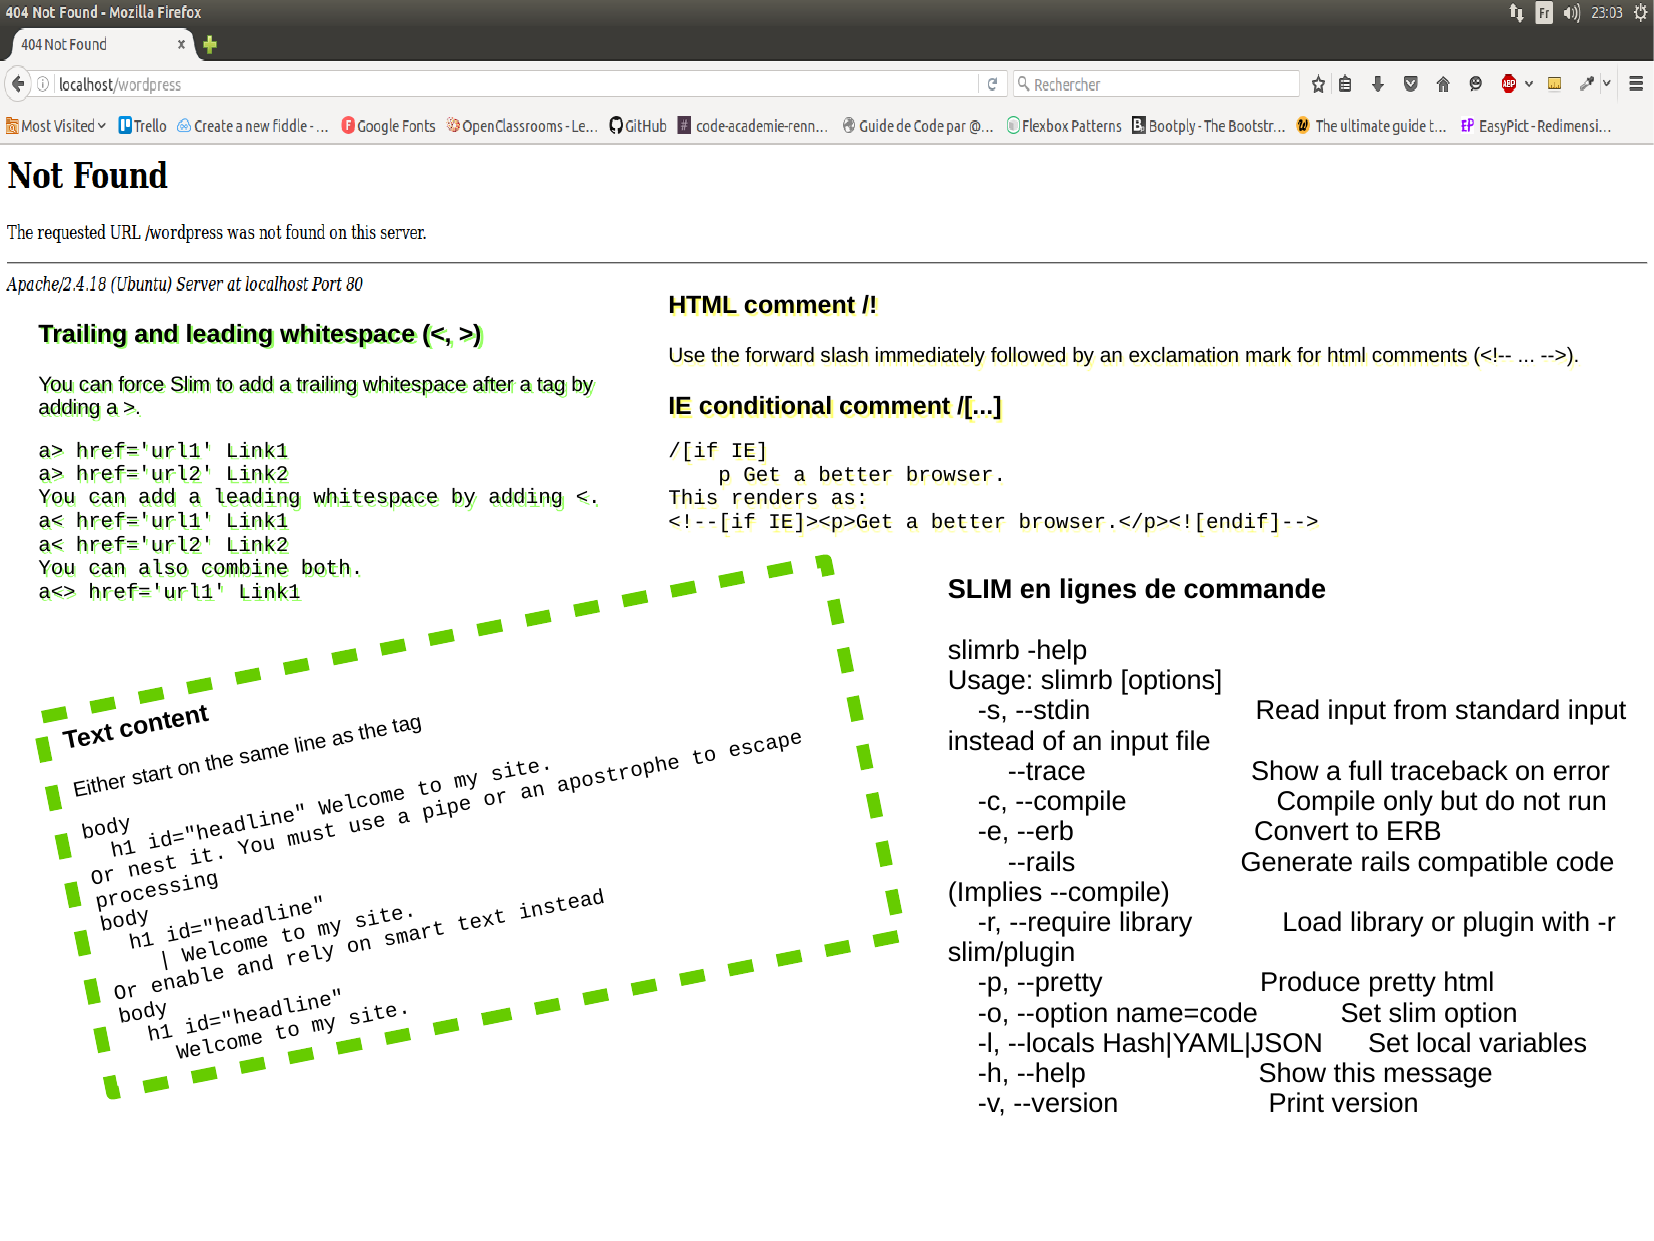

#
HTML comment /!
Use the forward slash immediately followed by an exclamation mark for html comments (<!-- ... -->).
IE conditional comment /[...]
/[if IE]
 p Get a better browser.
This renders as:
<!--[if IE]><p>Get a better browser.</p><![endif]-->
Trailing and leading whitespace (<, >)
You can force Slim to add a trailing whitespace after a tag by adding a >.
a> href='url1' Link1
a> href='url2' Link2
You can add a leading whitespace by adding <.
a< href='url1' Link1
a< href='url2' Link2
You can also combine both.
a<> href='url1' Link1
SLIM en lignes de commande
slimrb -help
Usage: slimrb [options]
 -s, --stdin Read input from standard input instead of an input file
 --trace Show a full traceback on error
 -c, --compile Compile only but do not run
 -e, --erb Convert to ERB
 --rails Generate rails compatible code (Implies --compile)
 -r, --require library Load library or plugin with -r slim/plugin
 -p, --pretty Produce pretty html
 -o, --option name=code Set slim option
 -l, --locals Hash|YAML|JSON Set local variables
 -h, --help Show this message
 -v, --version Print version
Text content
Either start on the same line as the tag
body
 h1 id="headline" Welcome to my site.
Or nest it. You must use a pipe or an apostrophe to escape processing
body
 h1 id="headline"
 | Welcome to my site.
Or enable and rely on smart text instead
body
 h1 id="headline"
 Welcome to my site.